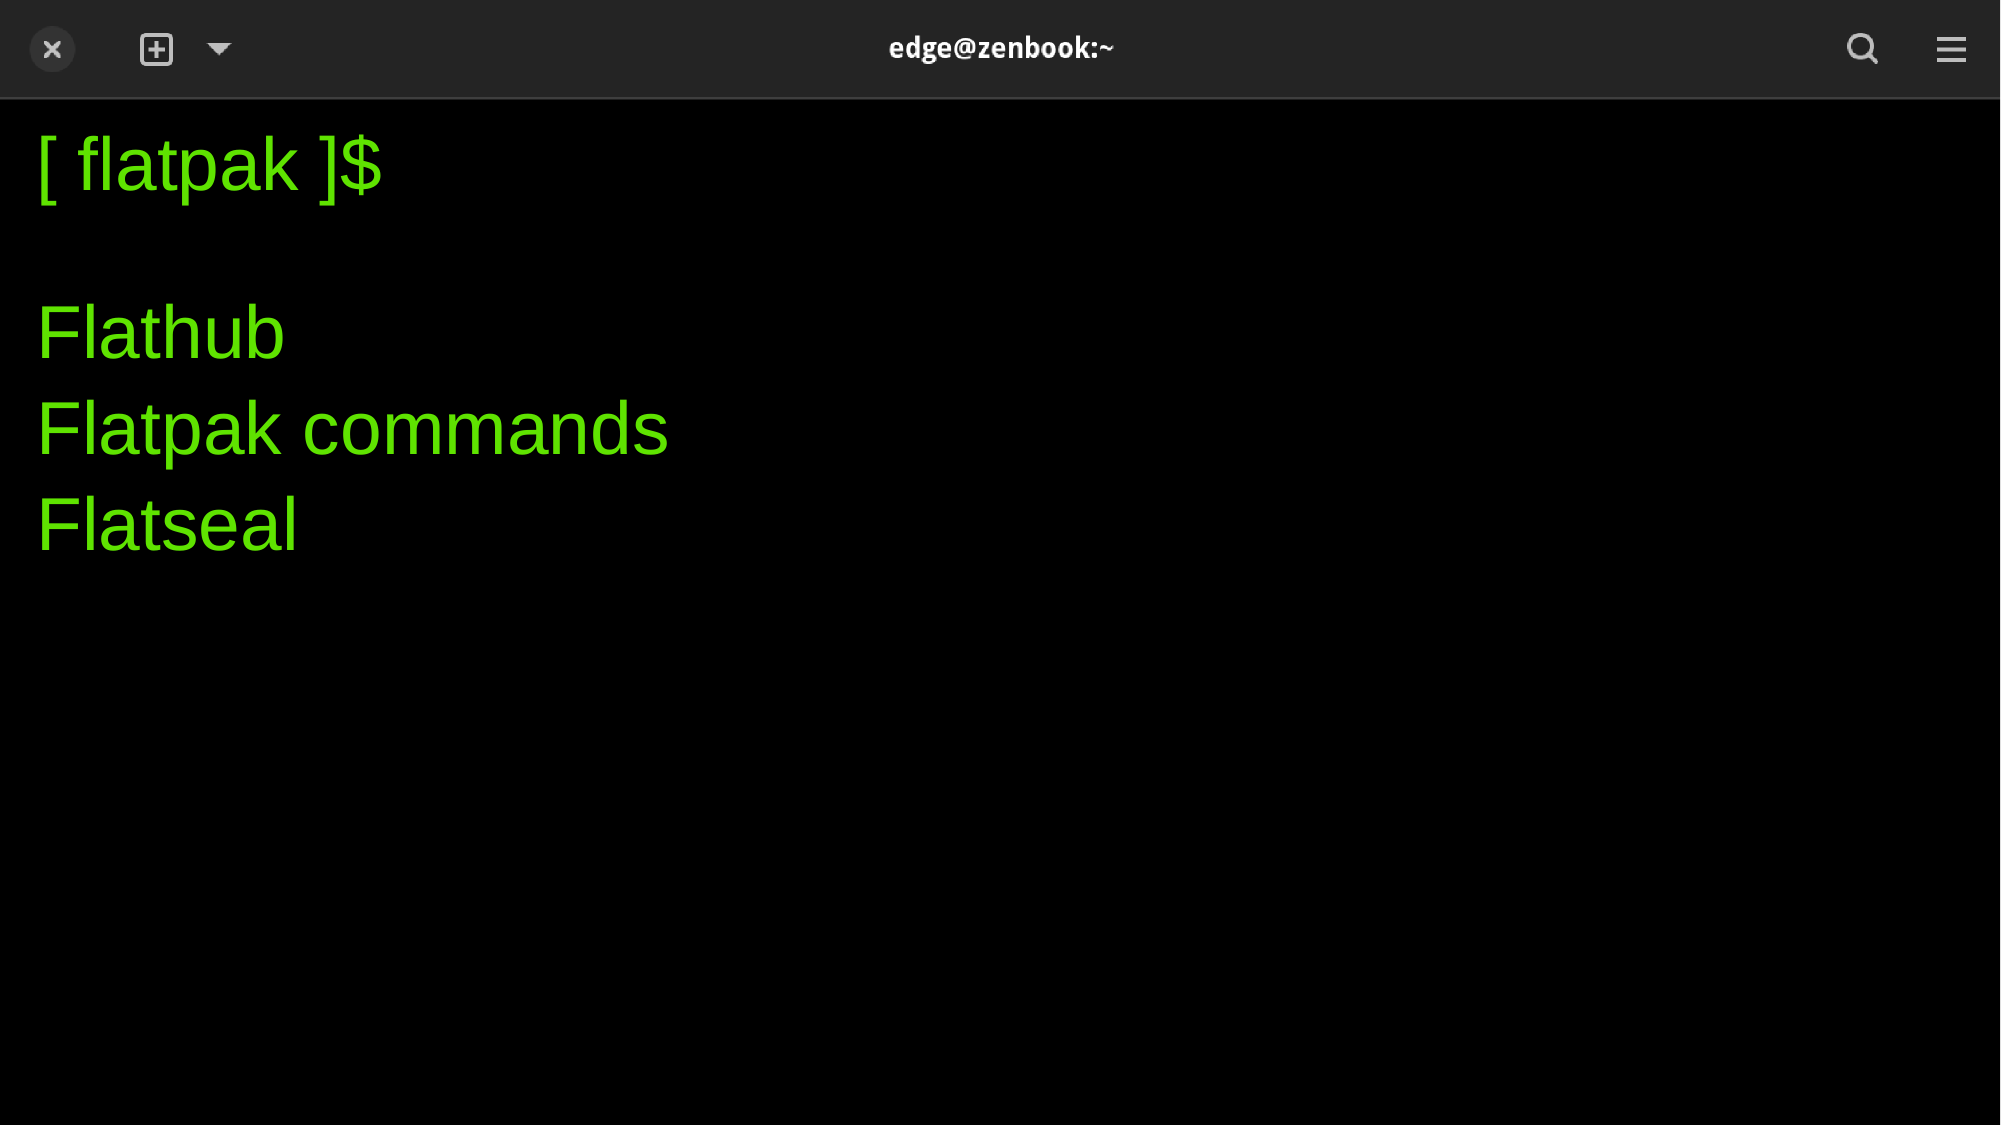

# [ flatpak ]$
Flathub
Flatpak commands
Flatseal